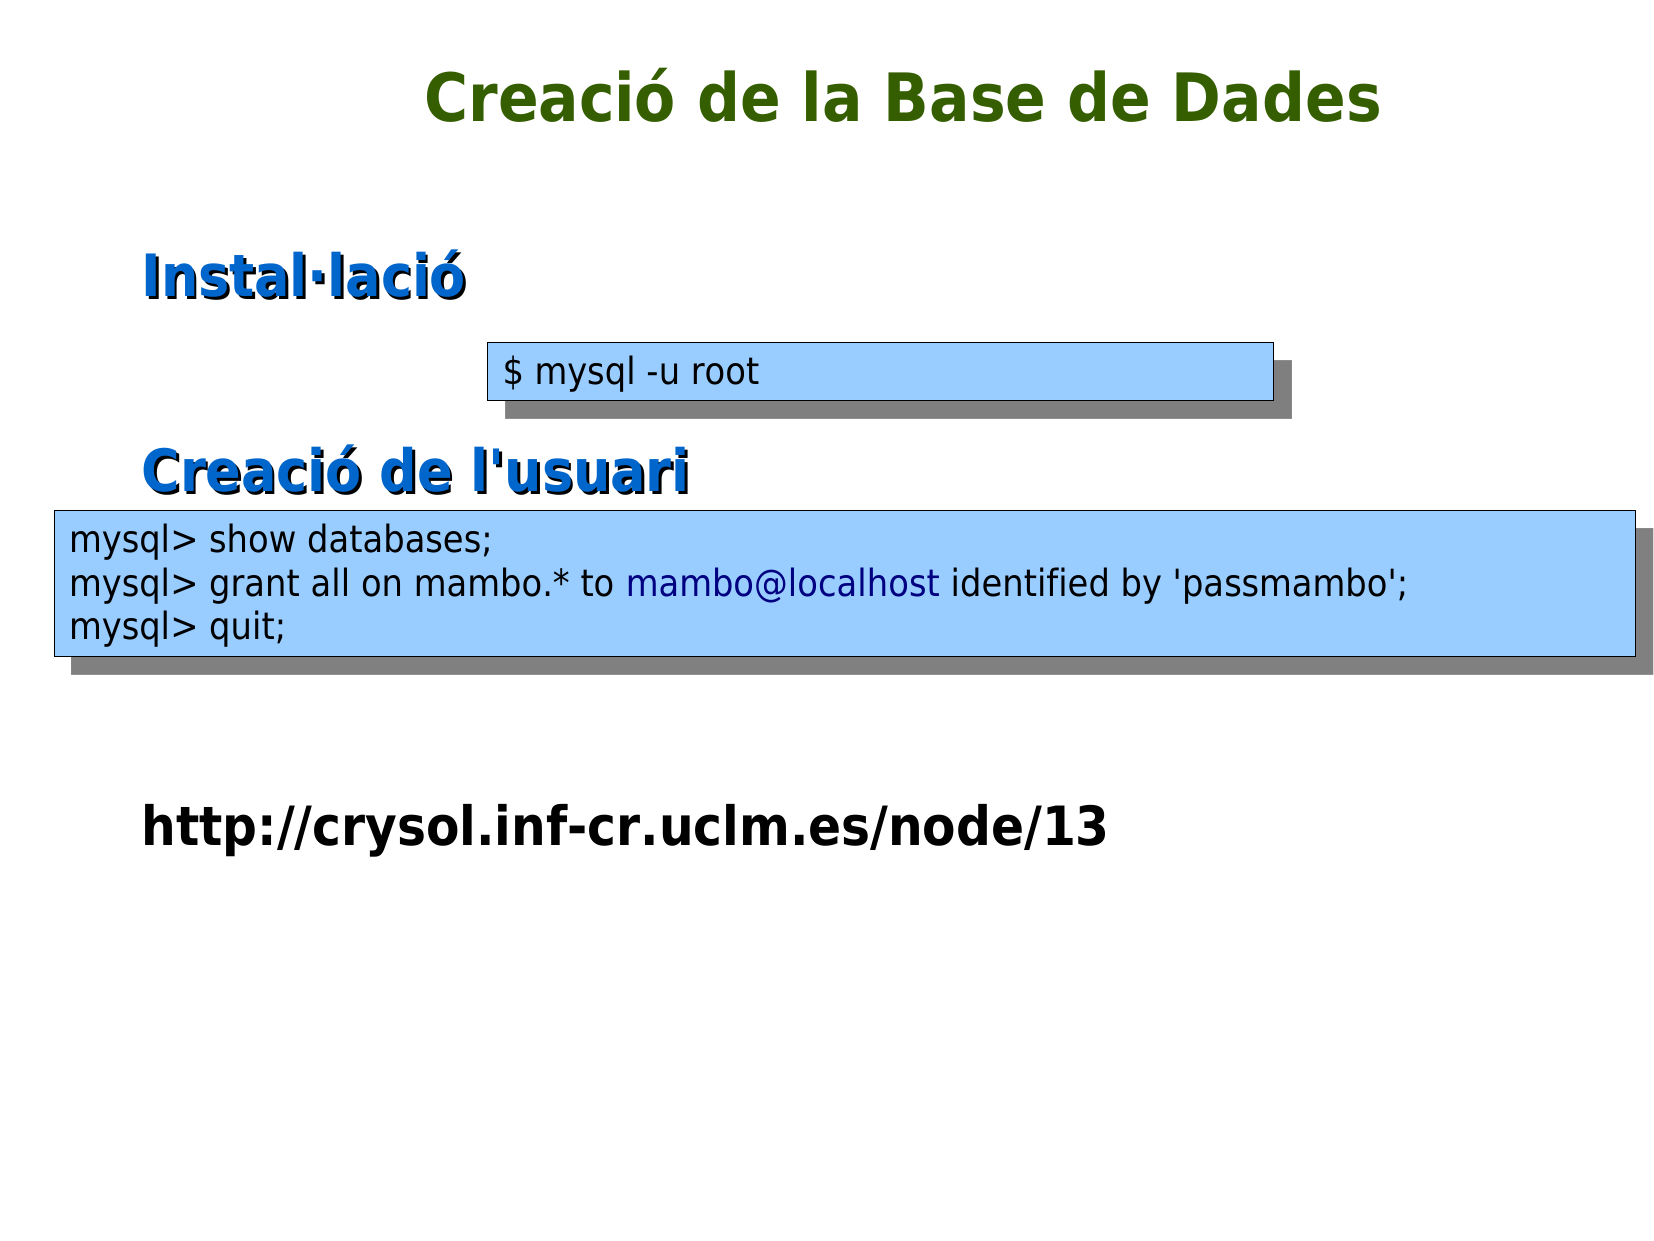

# Creació de la Base de Dades
Instal·lació
Creació de l'usuari
http://crysol.inf-cr.uclm.es/node/13
$ mysql -u root
mysql> show databases;
mysql> grant all on mambo.* to mambo@localhost identified by 'passmambo';
mysql> quit;